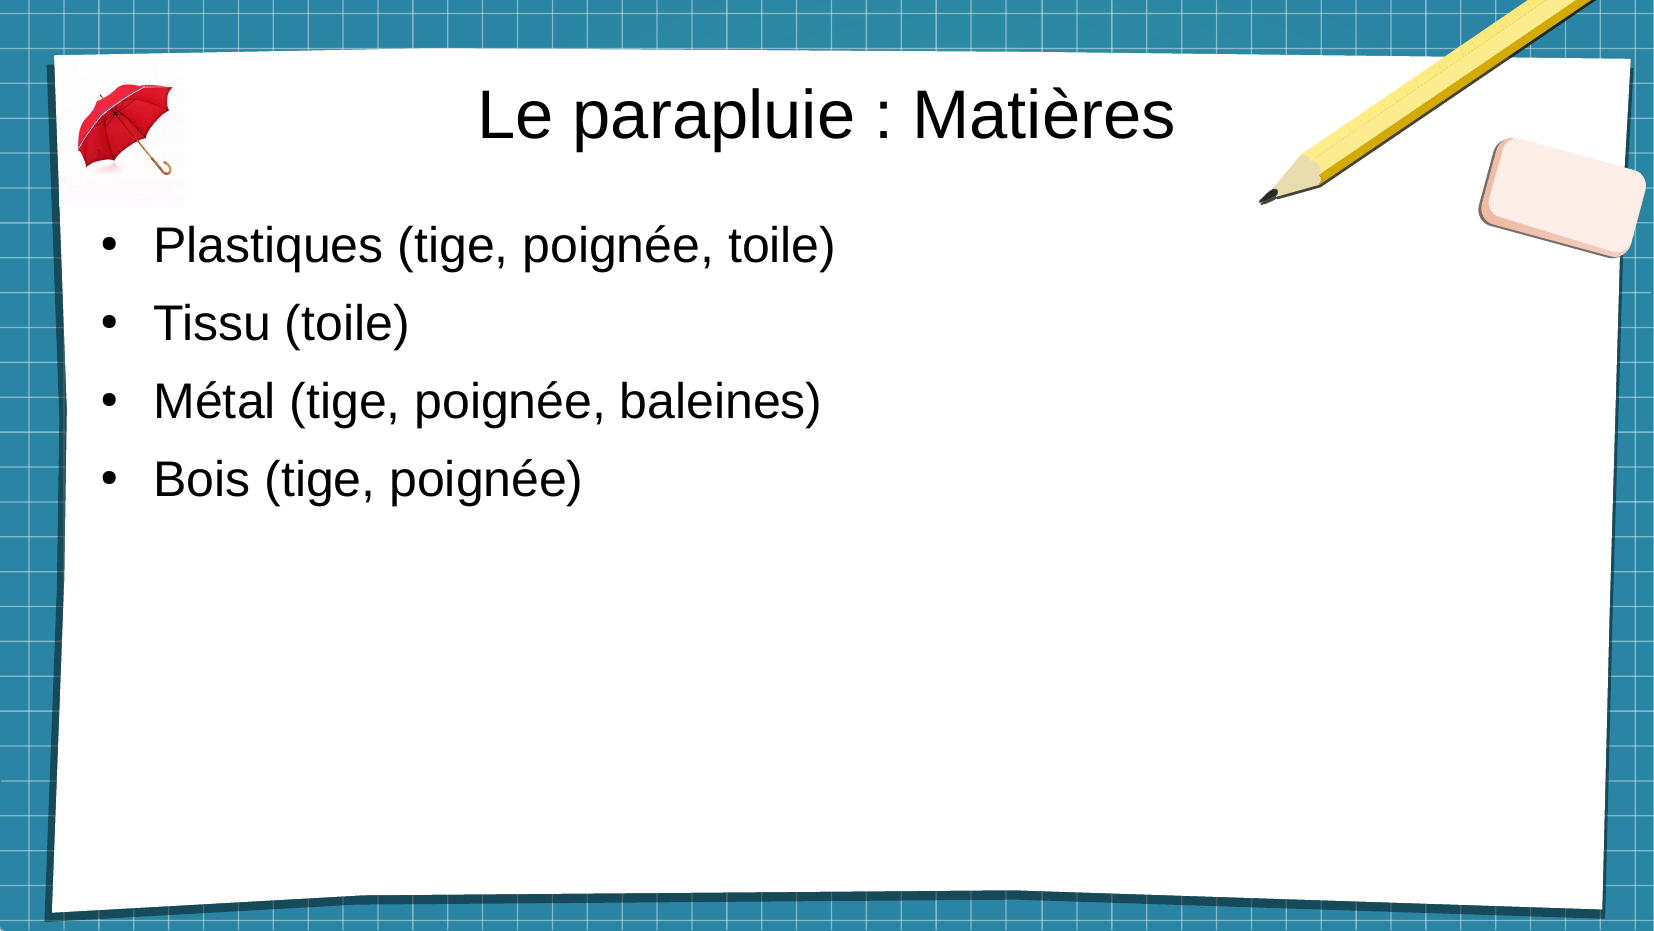

# Le parapluie : Matières
Plastiques (tige, poignée, toile)
Tissu (toile)
Métal (tige, poignée, baleines)
Bois (tige, poignée)